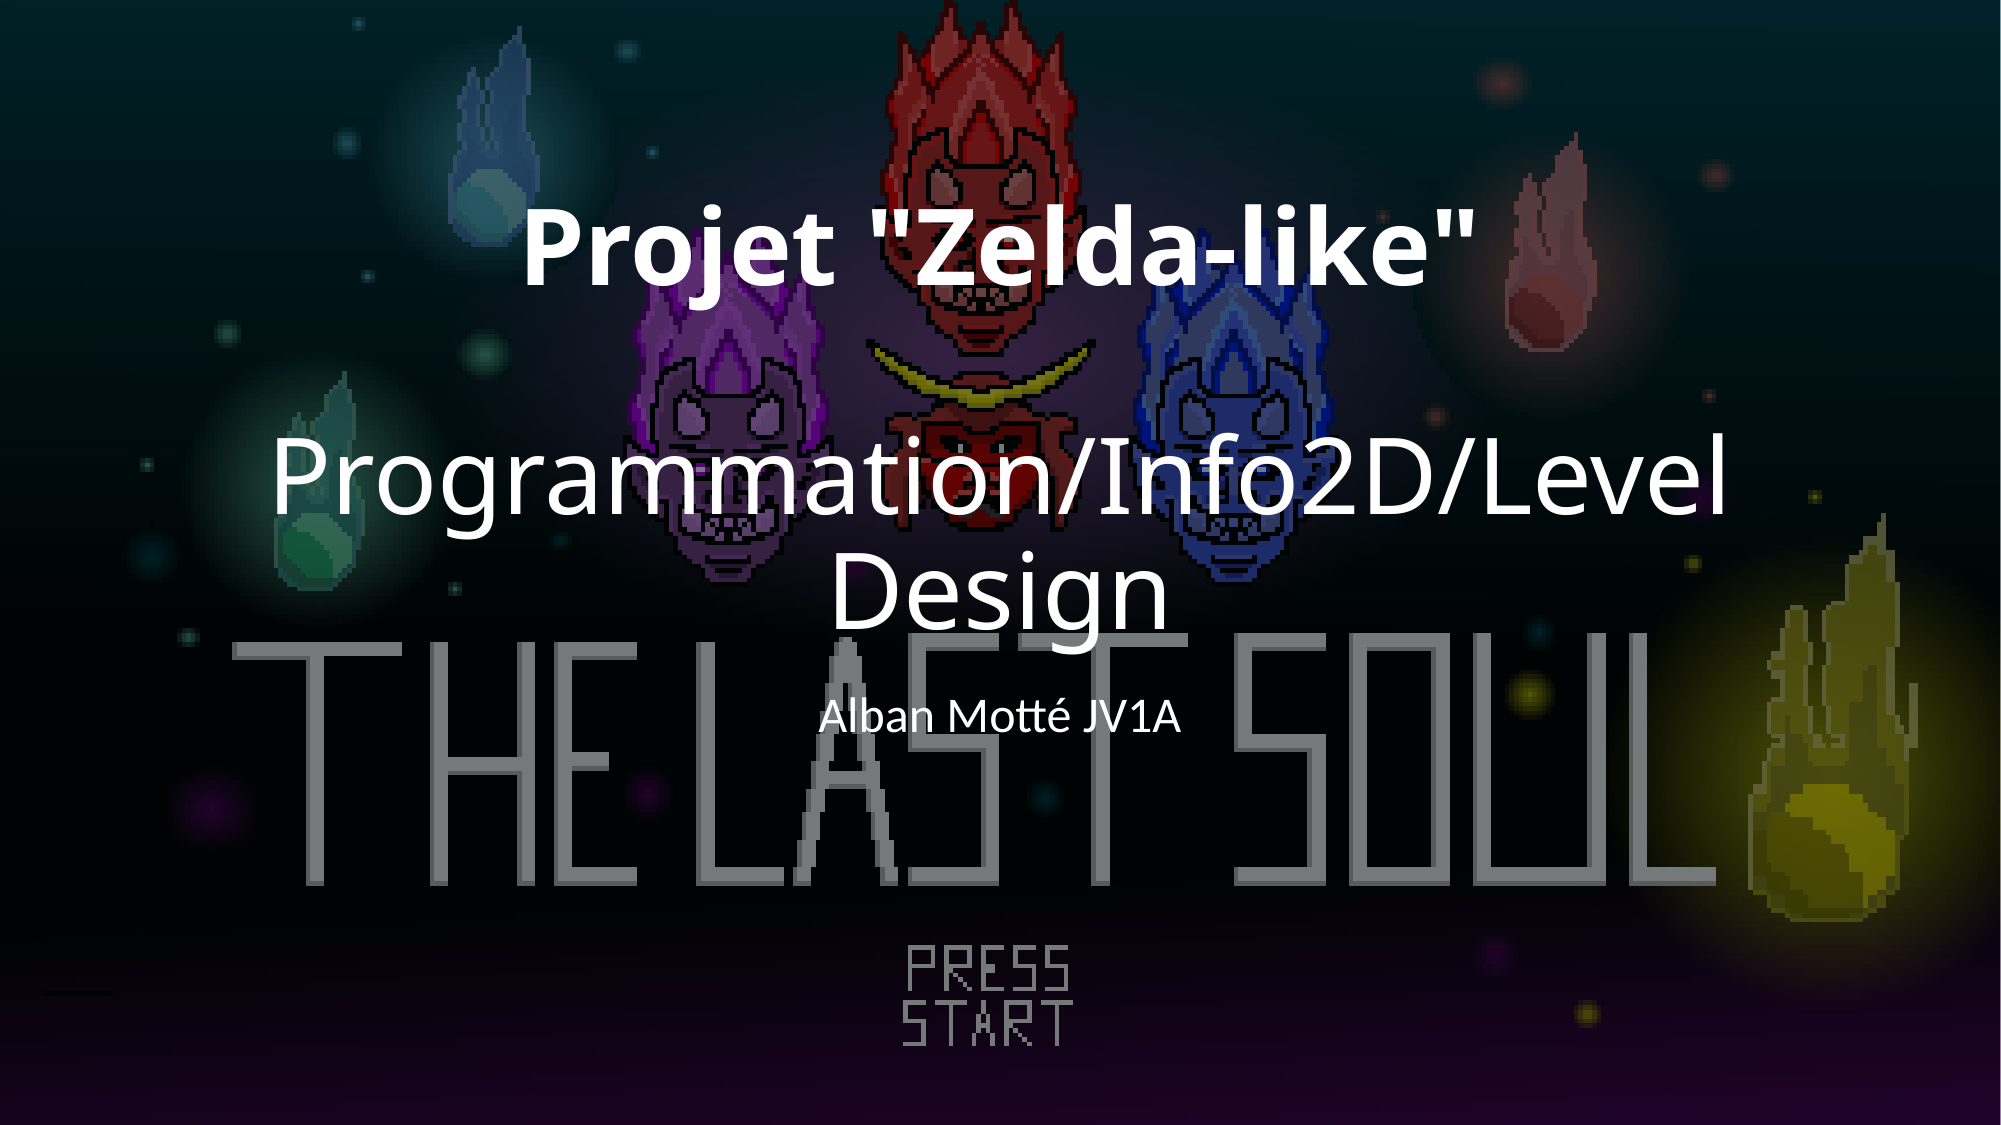

# Projet "Zelda-like" Programmation/Info2D/Level Design
Alban Motté JV1A